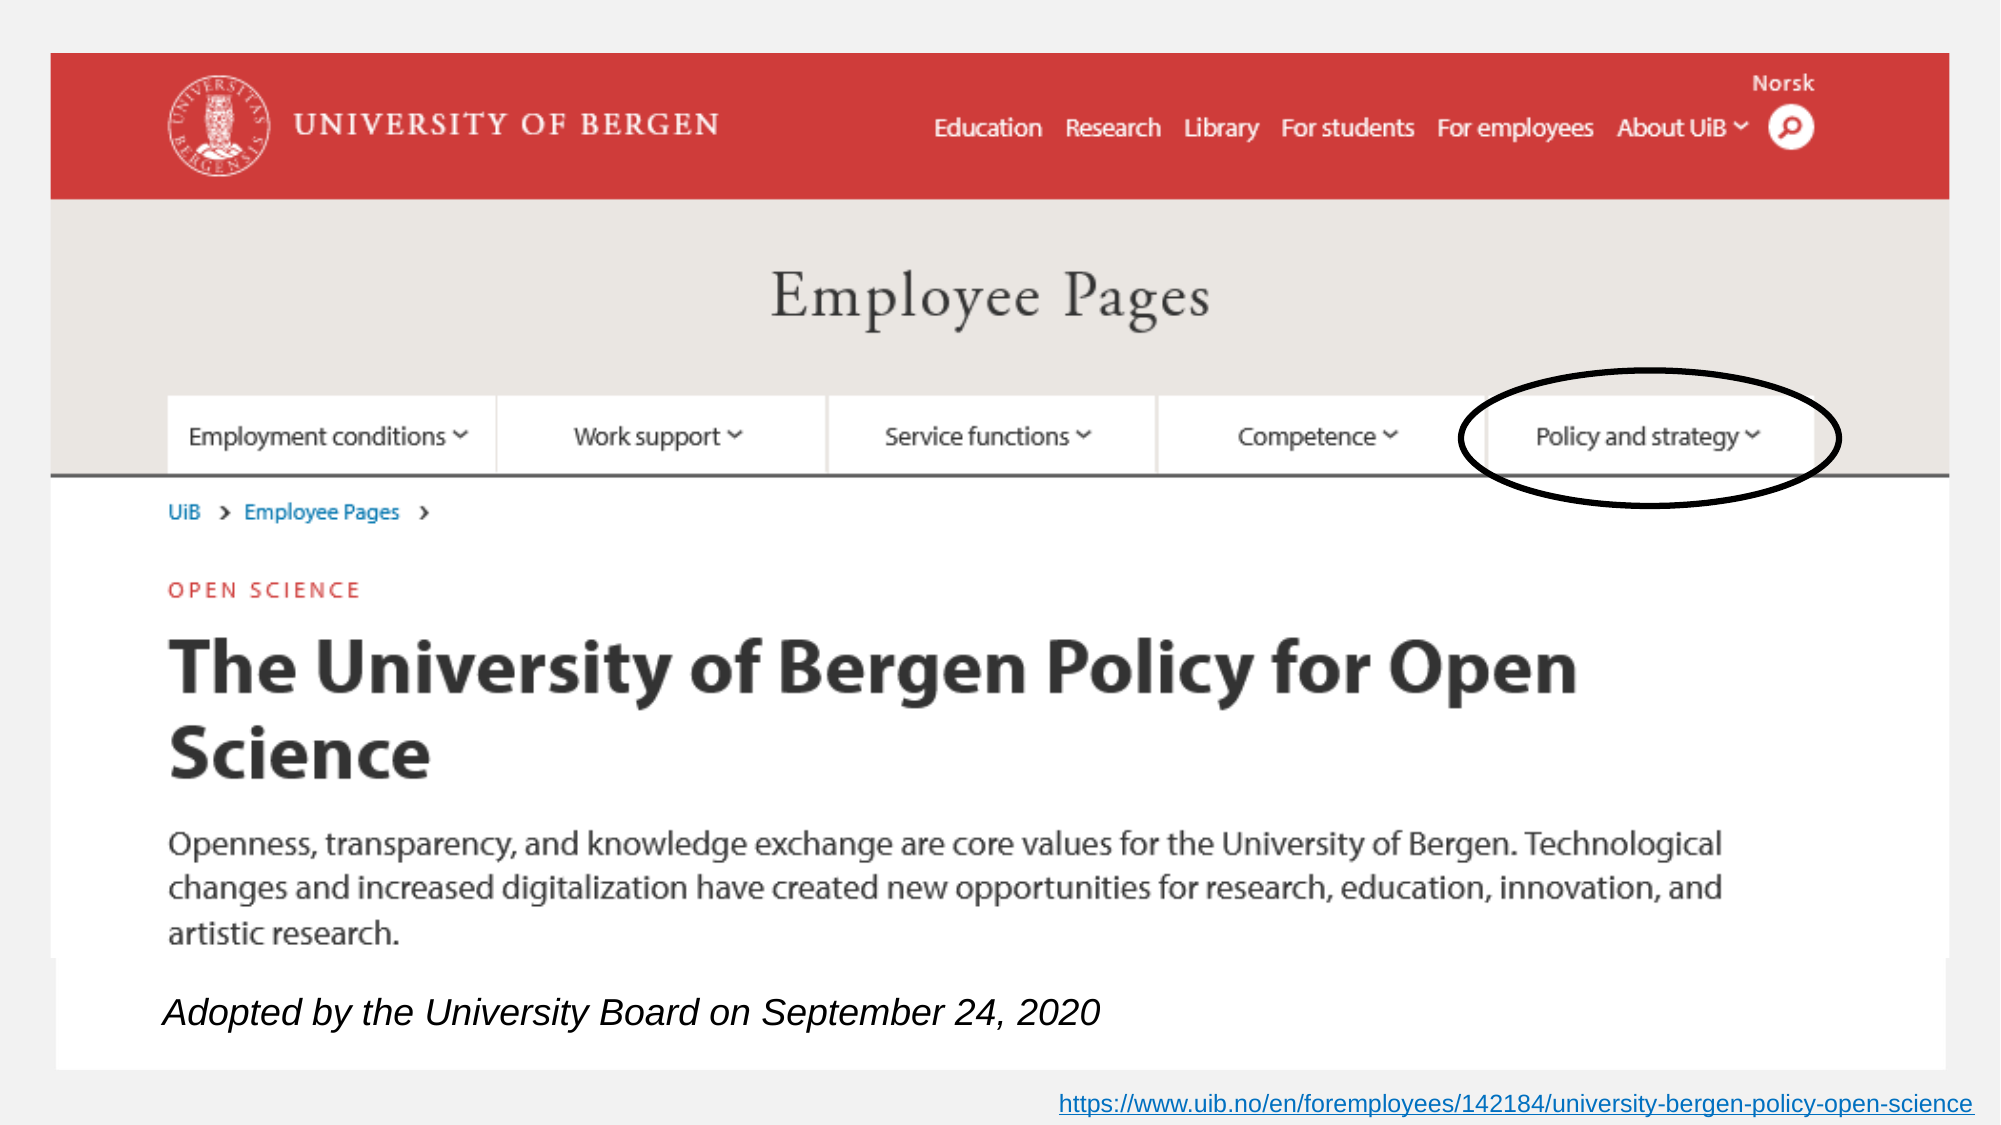

Adopted by the University Board on September 24, 2020
https://www.uib.no/en/foremployees/142184/university-bergen-policy-open-science